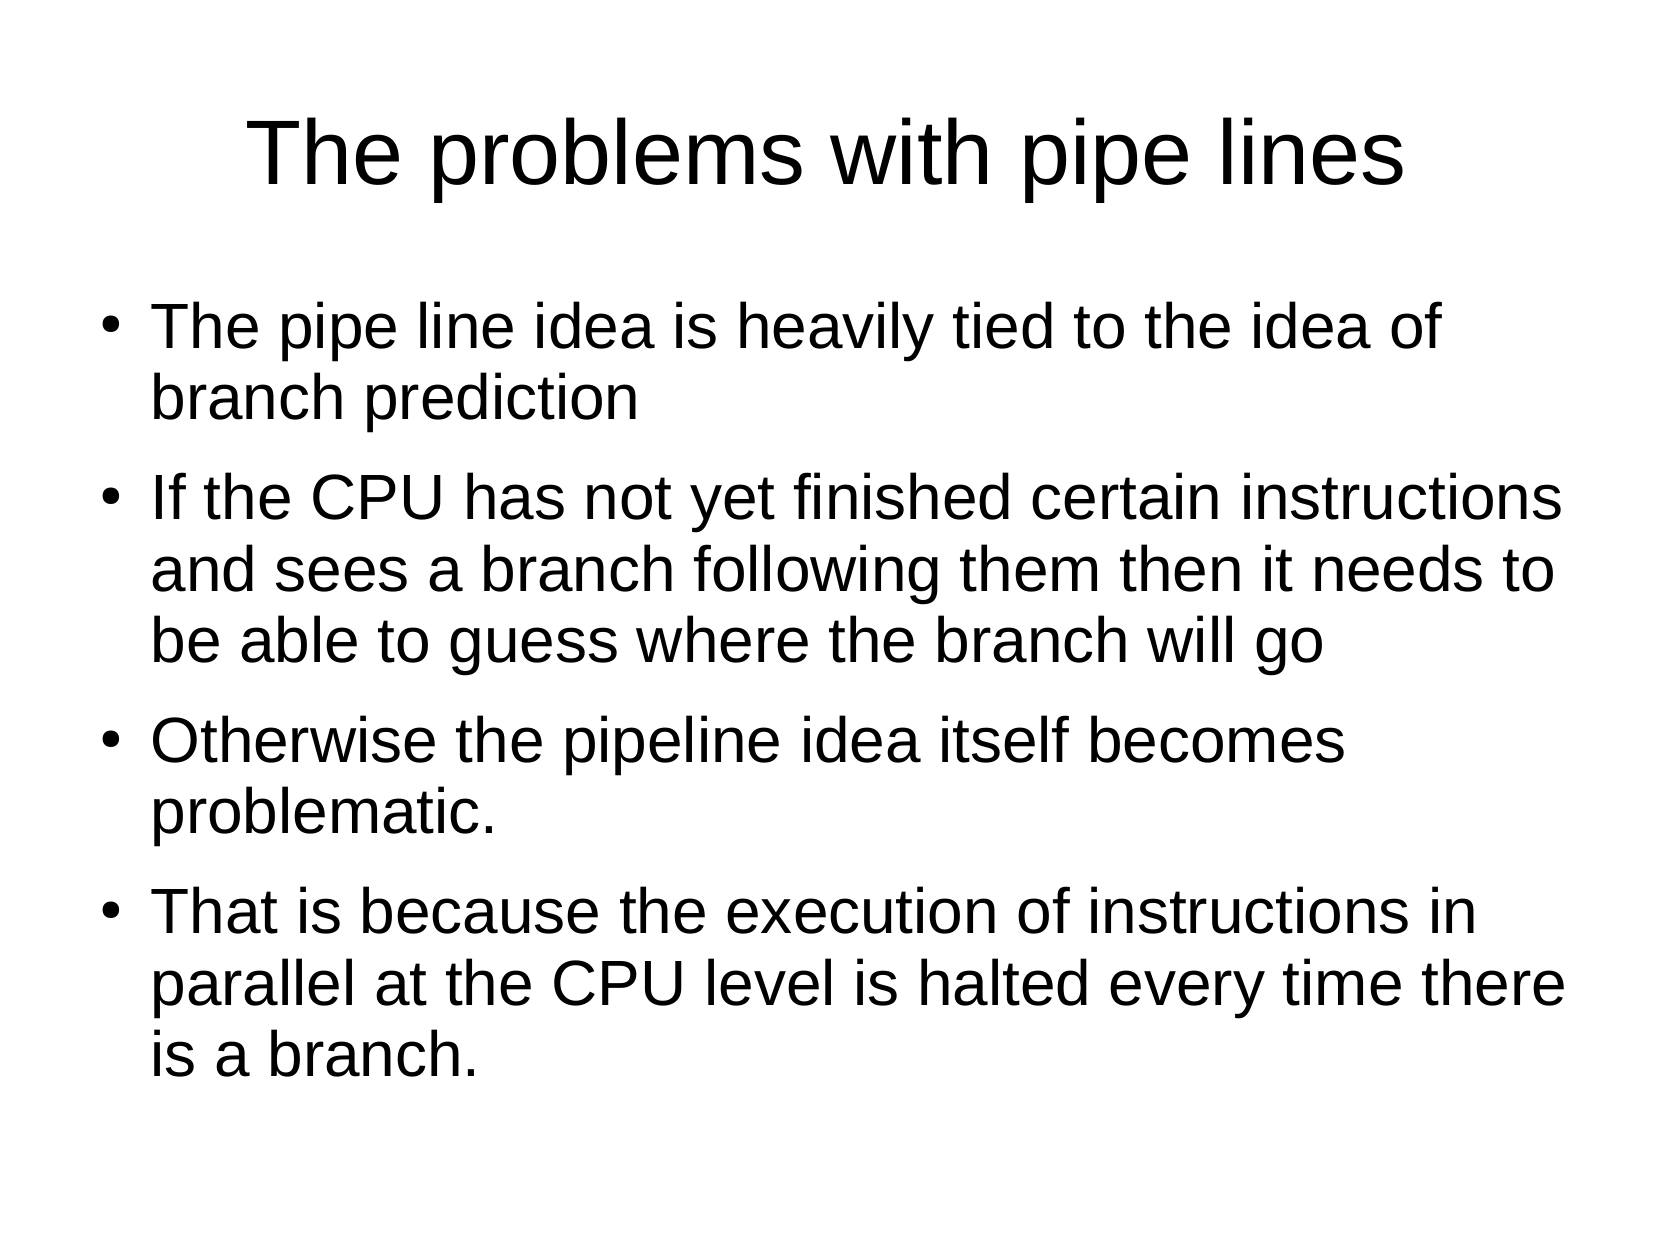

# The problems with pipe lines
The pipe line idea is heavily tied to the idea of branch prediction
If the CPU has not yet finished certain instructions and sees a branch following them then it needs to be able to guess where the branch will go
Otherwise the pipeline idea itself becomes problematic.
That is because the execution of instructions in parallel at the CPU level is halted every time there is a branch.